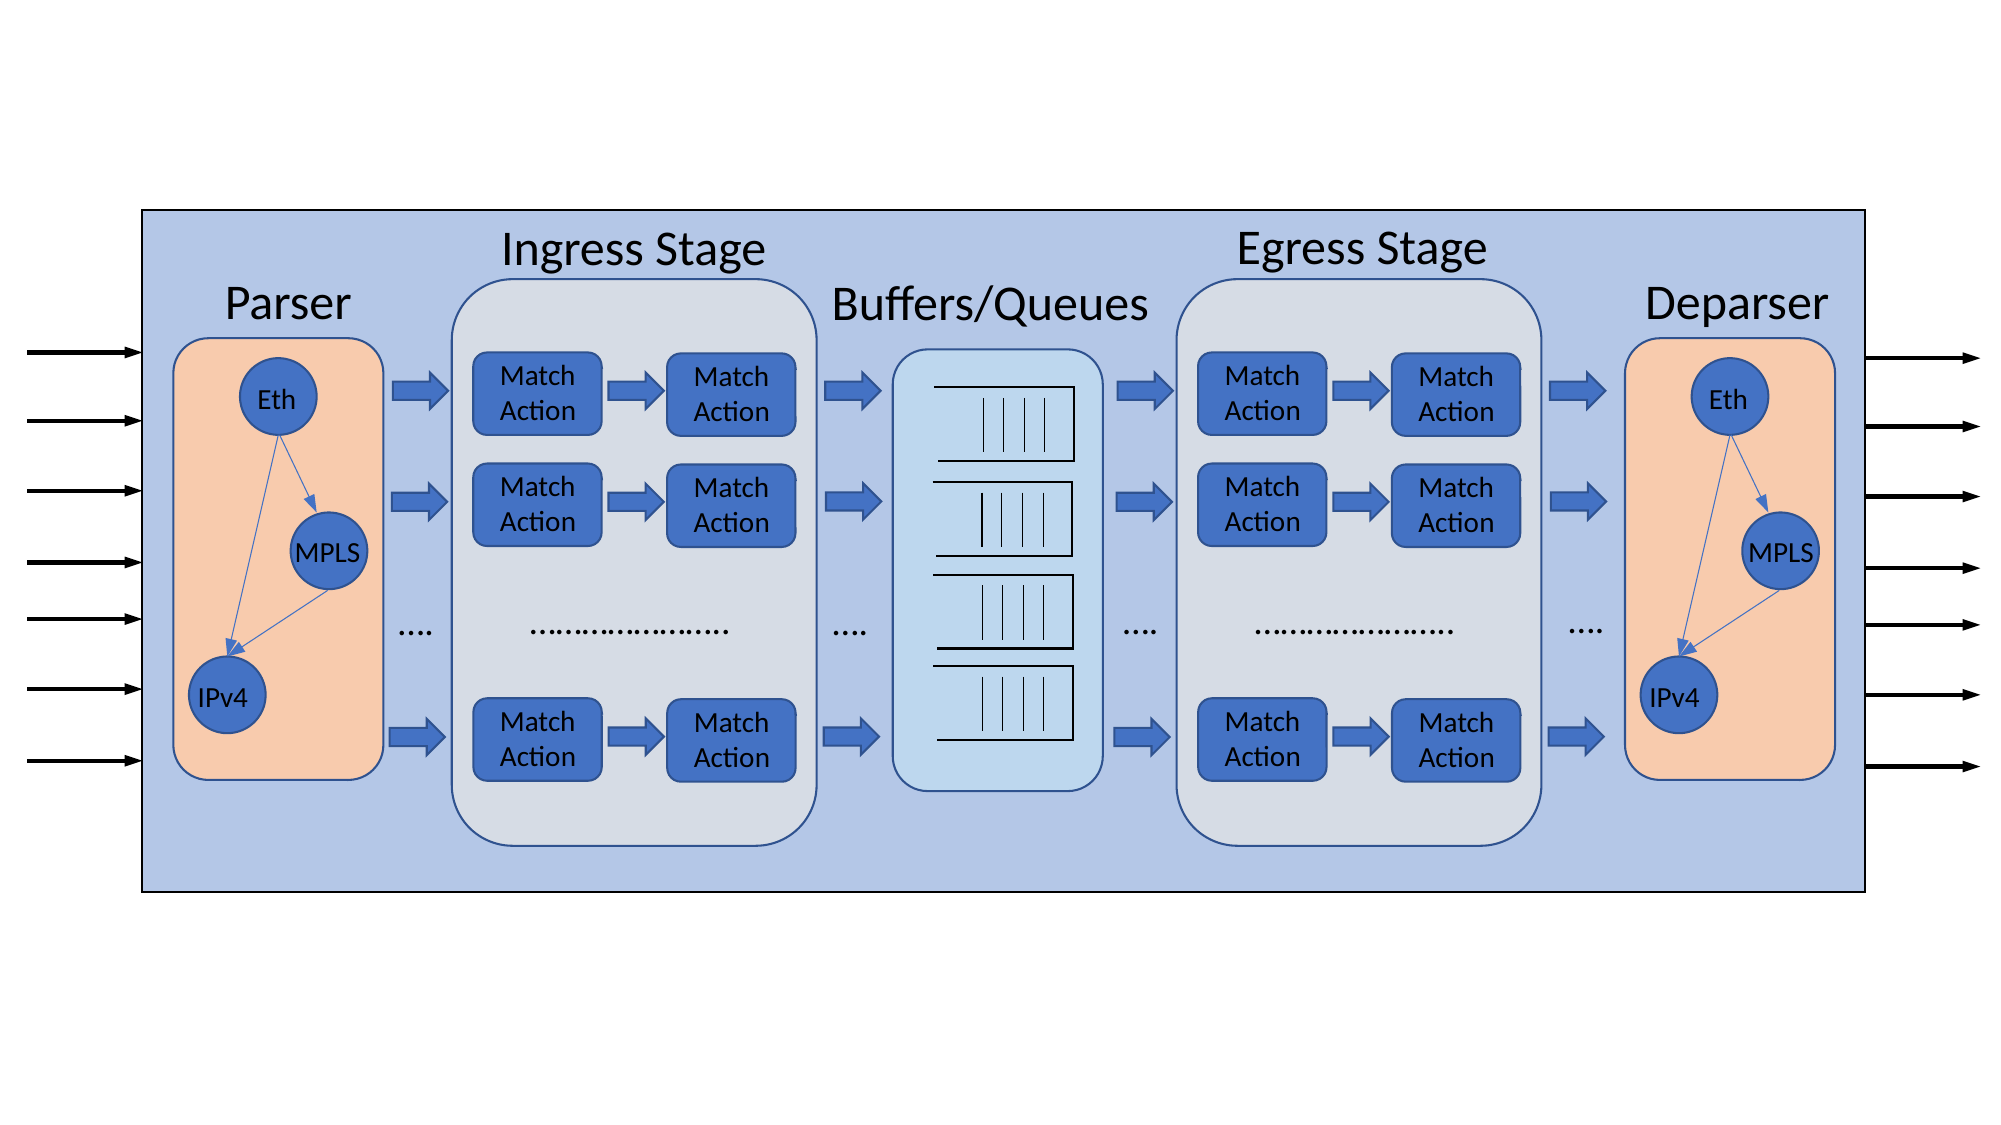

Egress Stage
Ingress Stage
Parser
Deparser
Buffers/Queues
Match
Action
Match
Action
Match
Action
Match
Action
Eth
Eth
Match
Action
Match
Action
Match
Action
Match
Action
MPLS
MPLS
….
….
…………………..
…………………..
….
….
IPv4
IPv4
Match
Action
Match
Action
Match
Action
Match
Action